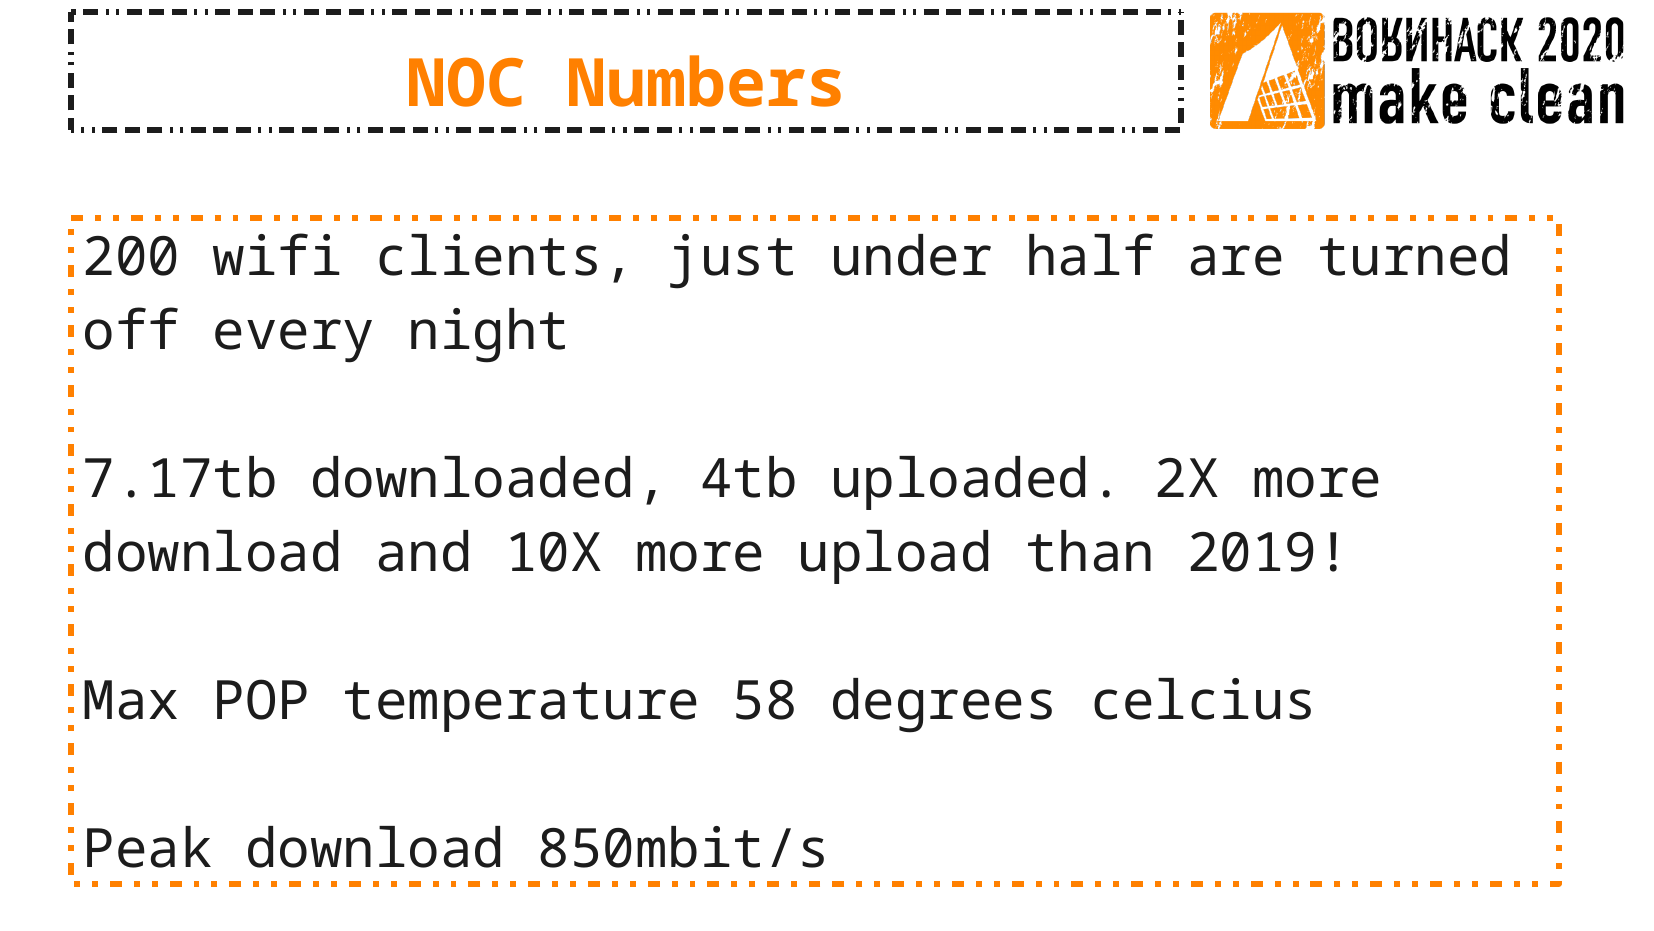

# NOC Numbers
200 wifi clients, just under half are turned off every night
7.17tb downloaded, 4tb uploaded. 2X more download and 10X more upload than 2019!
Max POP temperature 58 degrees celcius
Peak download 850mbit/s